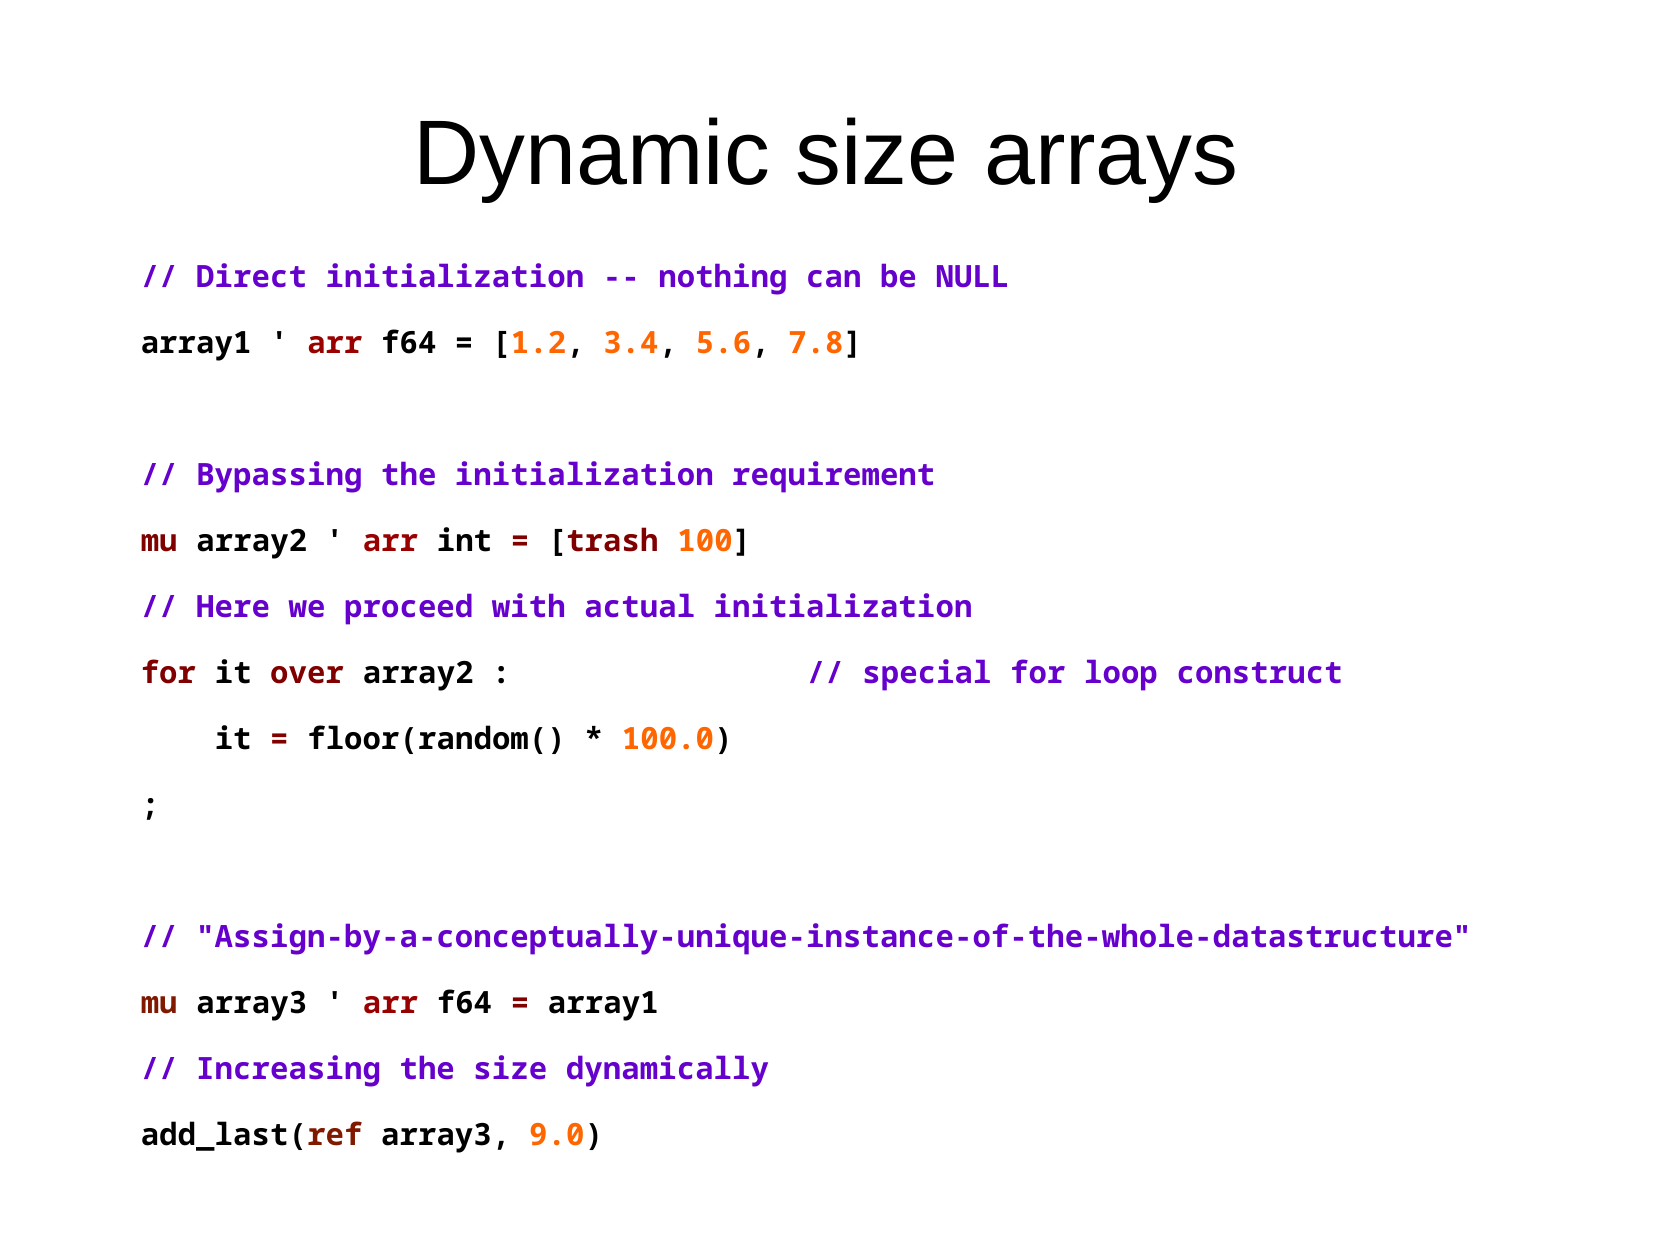

# Dynamic size arrays
// Direct initialization -- nothing can be NULL
array1 ' arr f64 = [1.2, 3.4, 5.6, 7.8]
// Bypassing the initialization requirement
mu array2 ' arr int = [trash 100]
// Here we proceed with actual initialization
for it over array2 : // special for loop construct
 it = floor(random() * 100.0)
;
// "Assign-by-a-conceptually-unique-instance-of-the-whole-datastructure"
mu array3 ' arr f64 = array1
// Increasing the size dynamically
add_last(ref array3, 9.0)